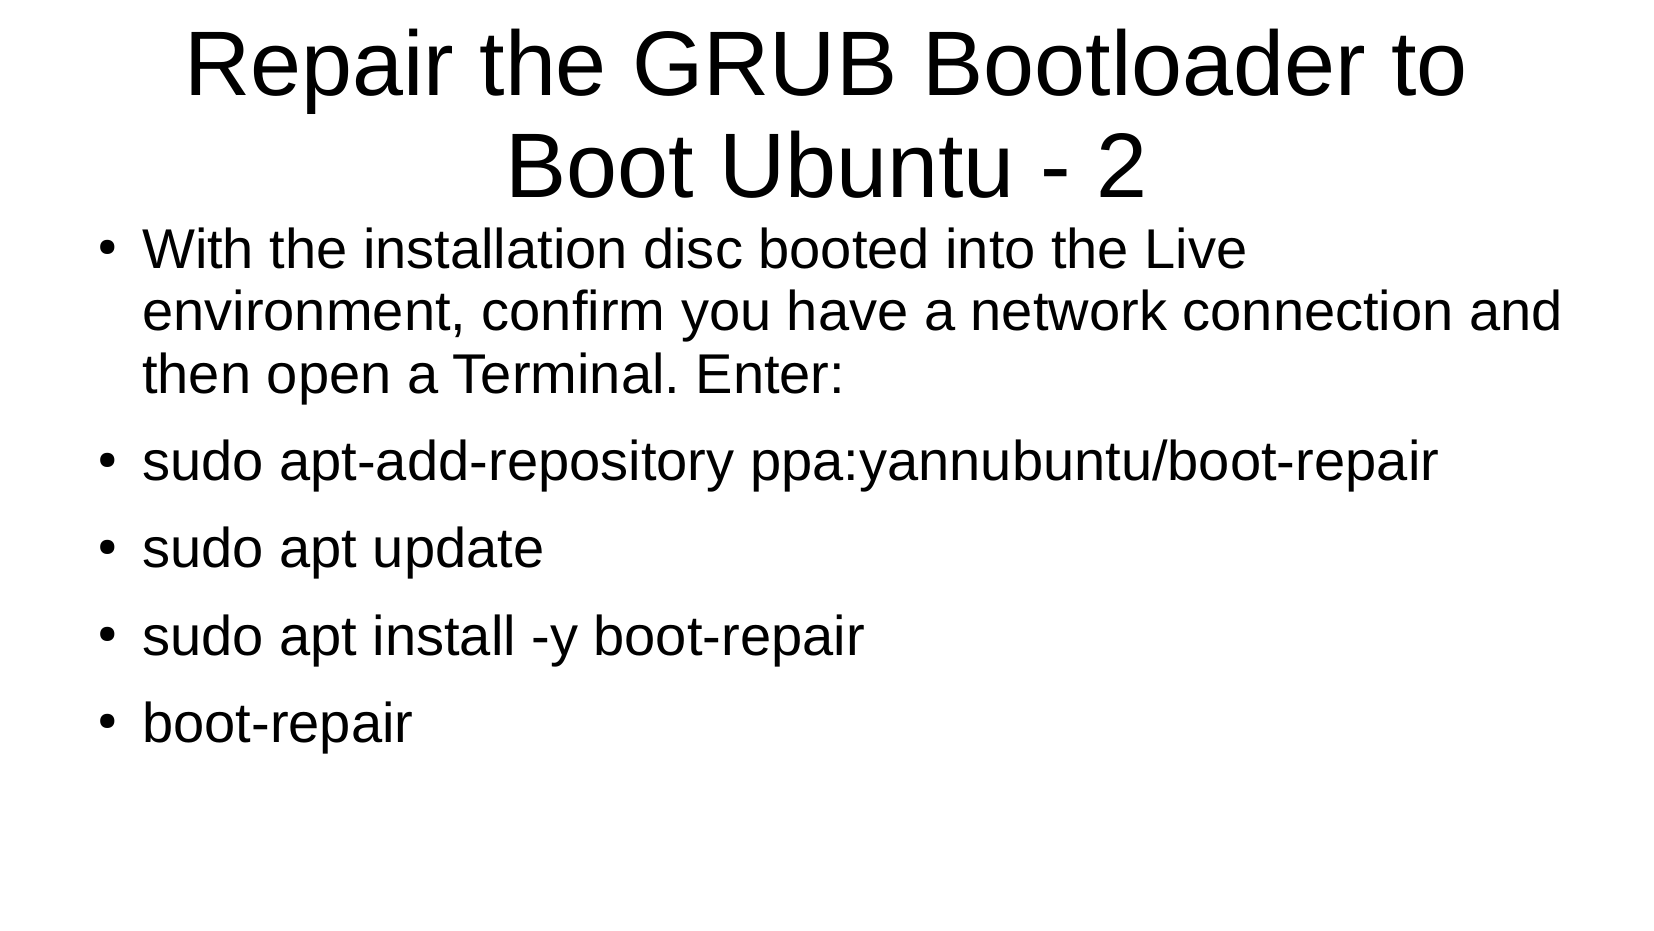

# Repair the GRUB Bootloader to Boot Ubuntu - 2
With the installation disc booted into the Live environment, confirm you have a network connection and then open a Terminal. Enter:
sudo apt-add-repository ppa:yannubuntu/boot-repair
sudo apt update
sudo apt install -y boot-repair
boot-repair